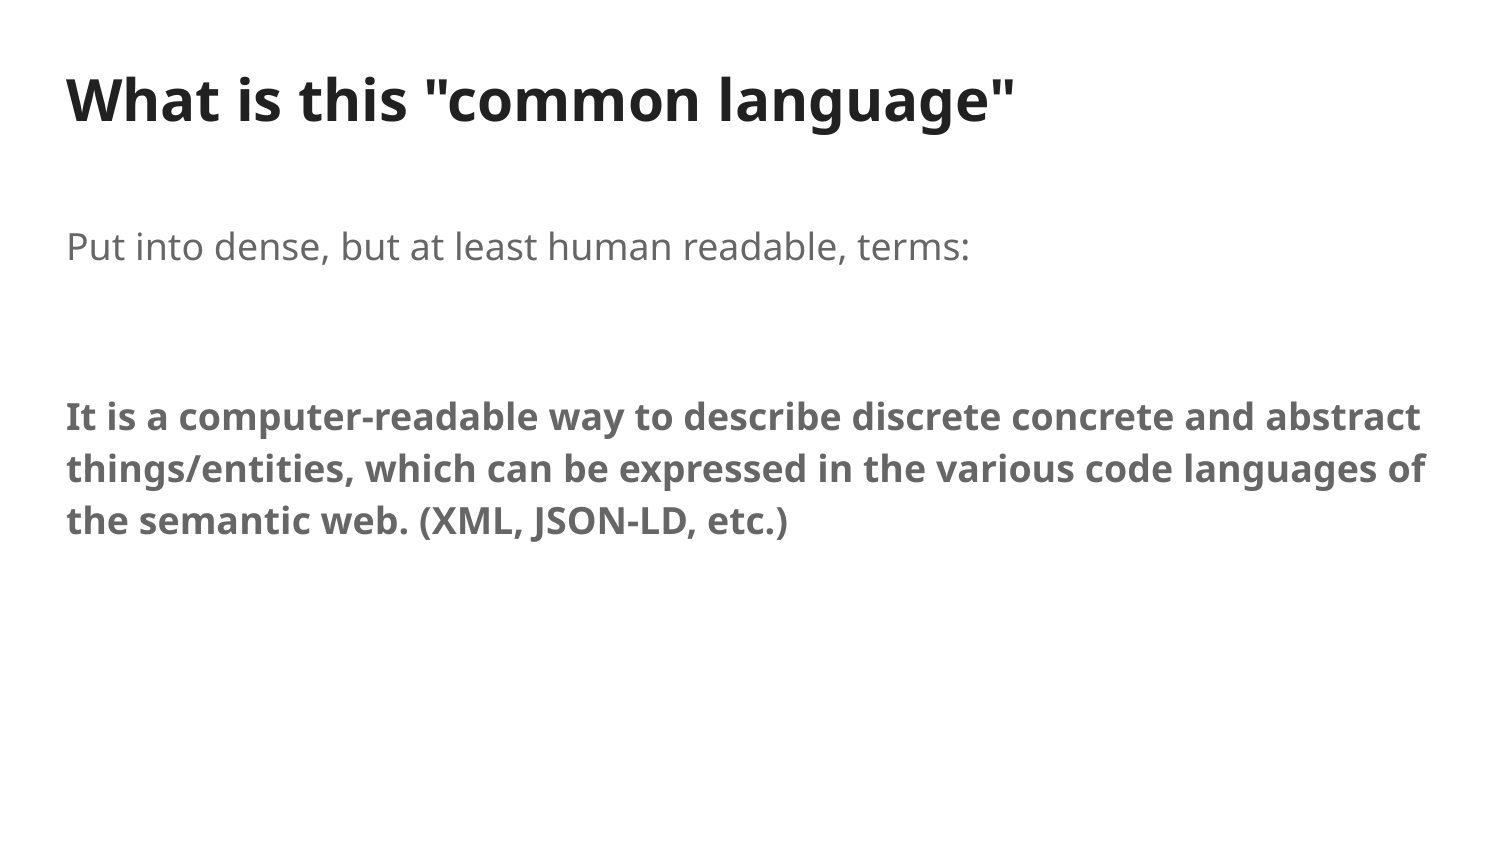

# What is this "common language"
Put into dense, but at least human readable, terms:
It is a computer-readable way to describe discrete concrete and abstract things/entities, which can be expressed in the various code languages of the semantic web. (XML, JSON-LD, etc.)